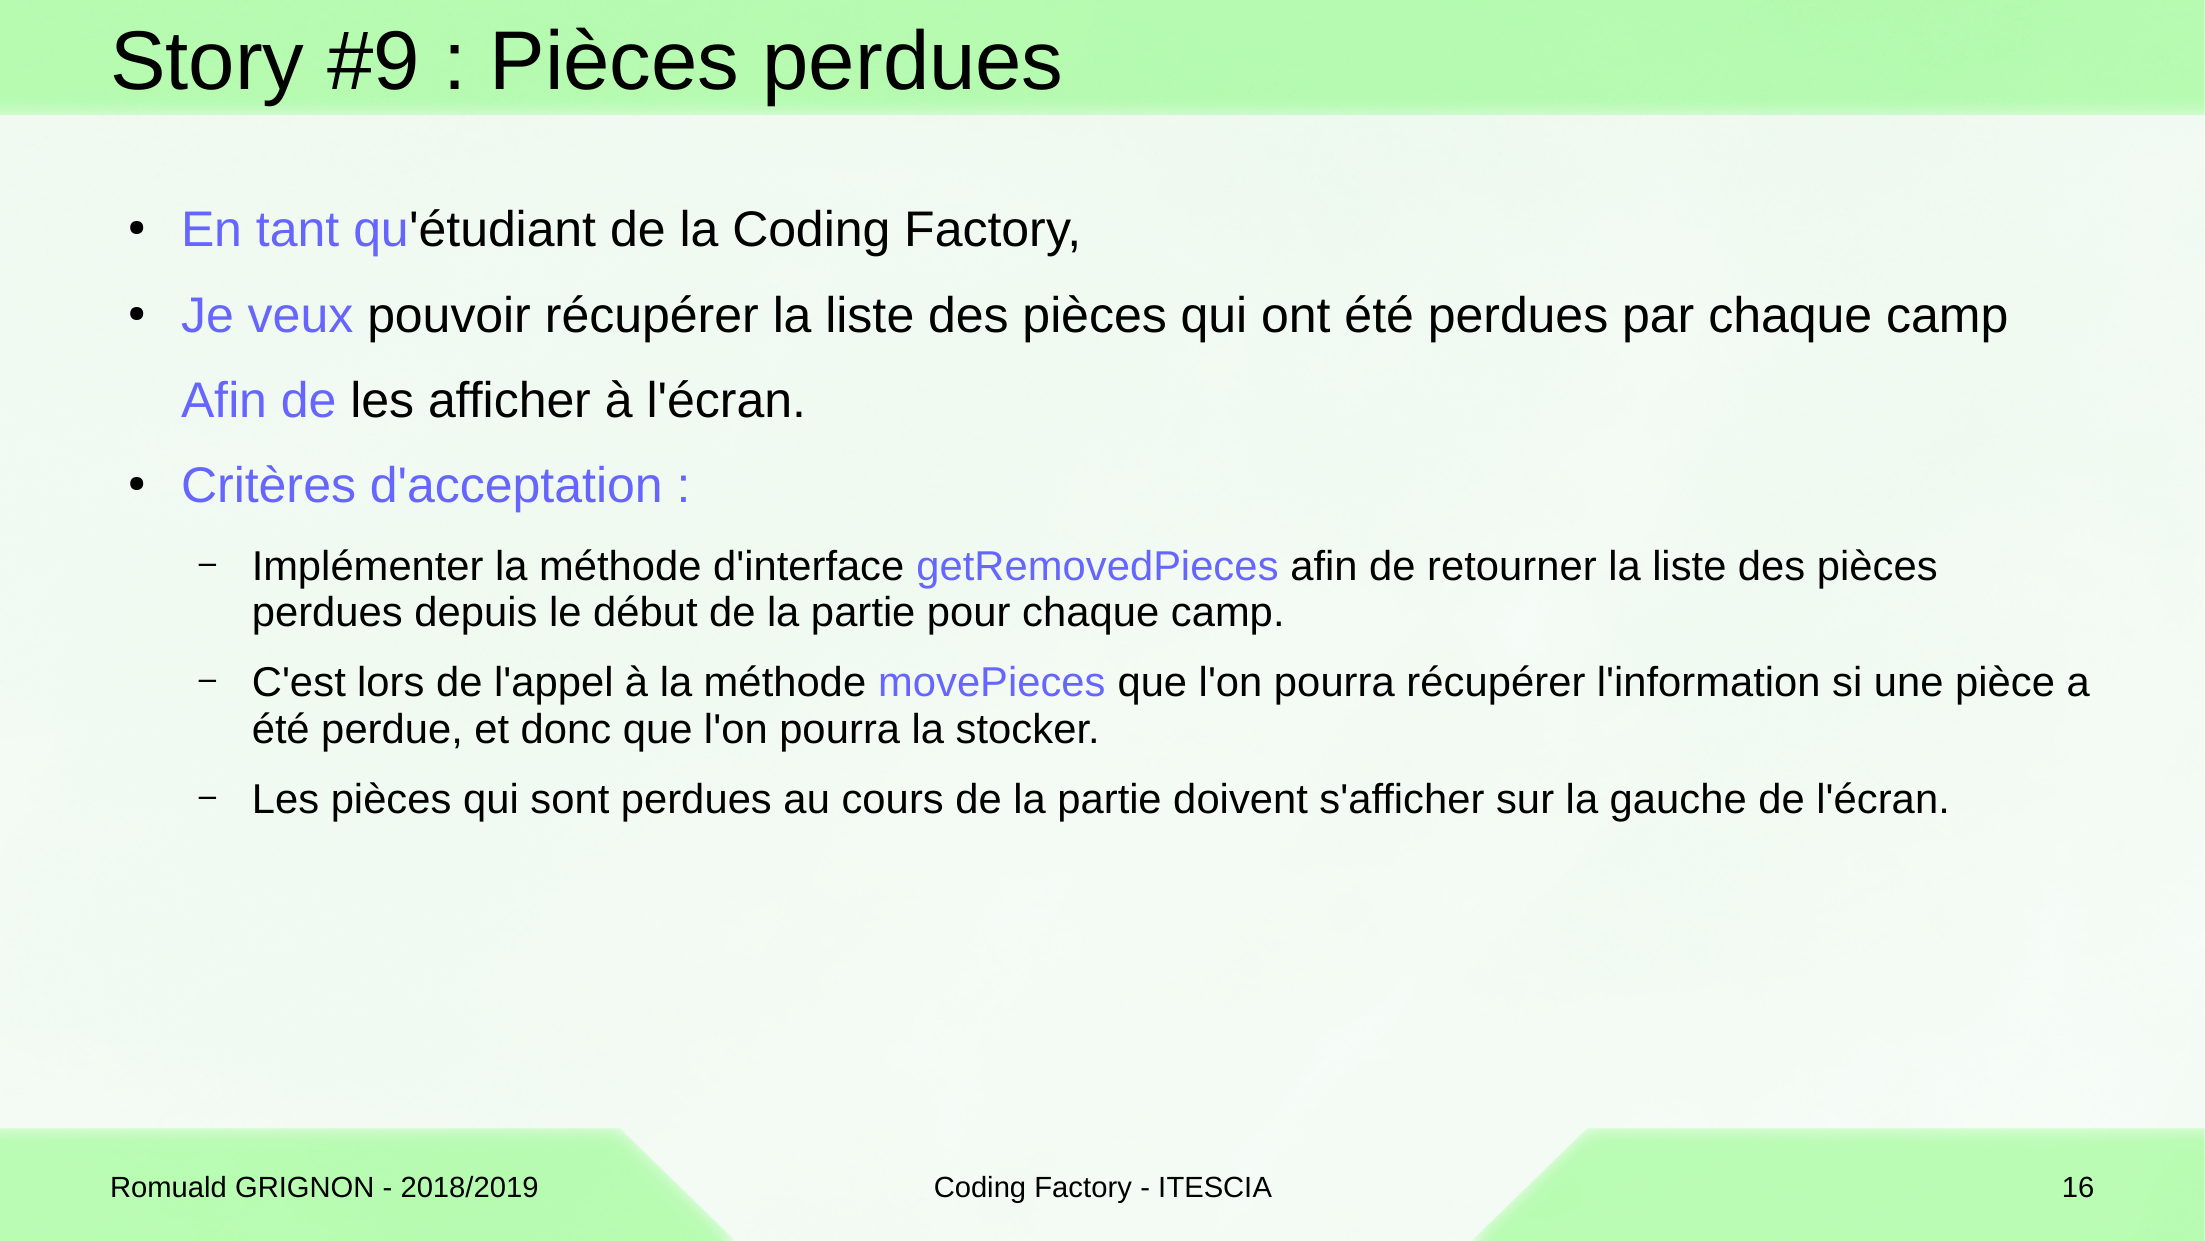

# Story #9 : Pièces perdues
En tant qu'étudiant de la Coding Factory,
Je veux pouvoir récupérer la liste des pièces qui ont été perdues par chaque camp
Afin de les afficher à l'écran.
Critères d'acceptation :
Implémenter la méthode d'interface getRemovedPieces afin de retourner la liste des pièces perdues depuis le début de la partie pour chaque camp.
C'est lors de l'appel à la méthode movePieces que l'on pourra récupérer l'information si une pièce a été perdue, et donc que l'on pourra la stocker.
Les pièces qui sont perdues au cours de la partie doivent s'afficher sur la gauche de l'écran.
Romuald GRIGNON - 2018/2019
Coding Factory - ITESCIA
16